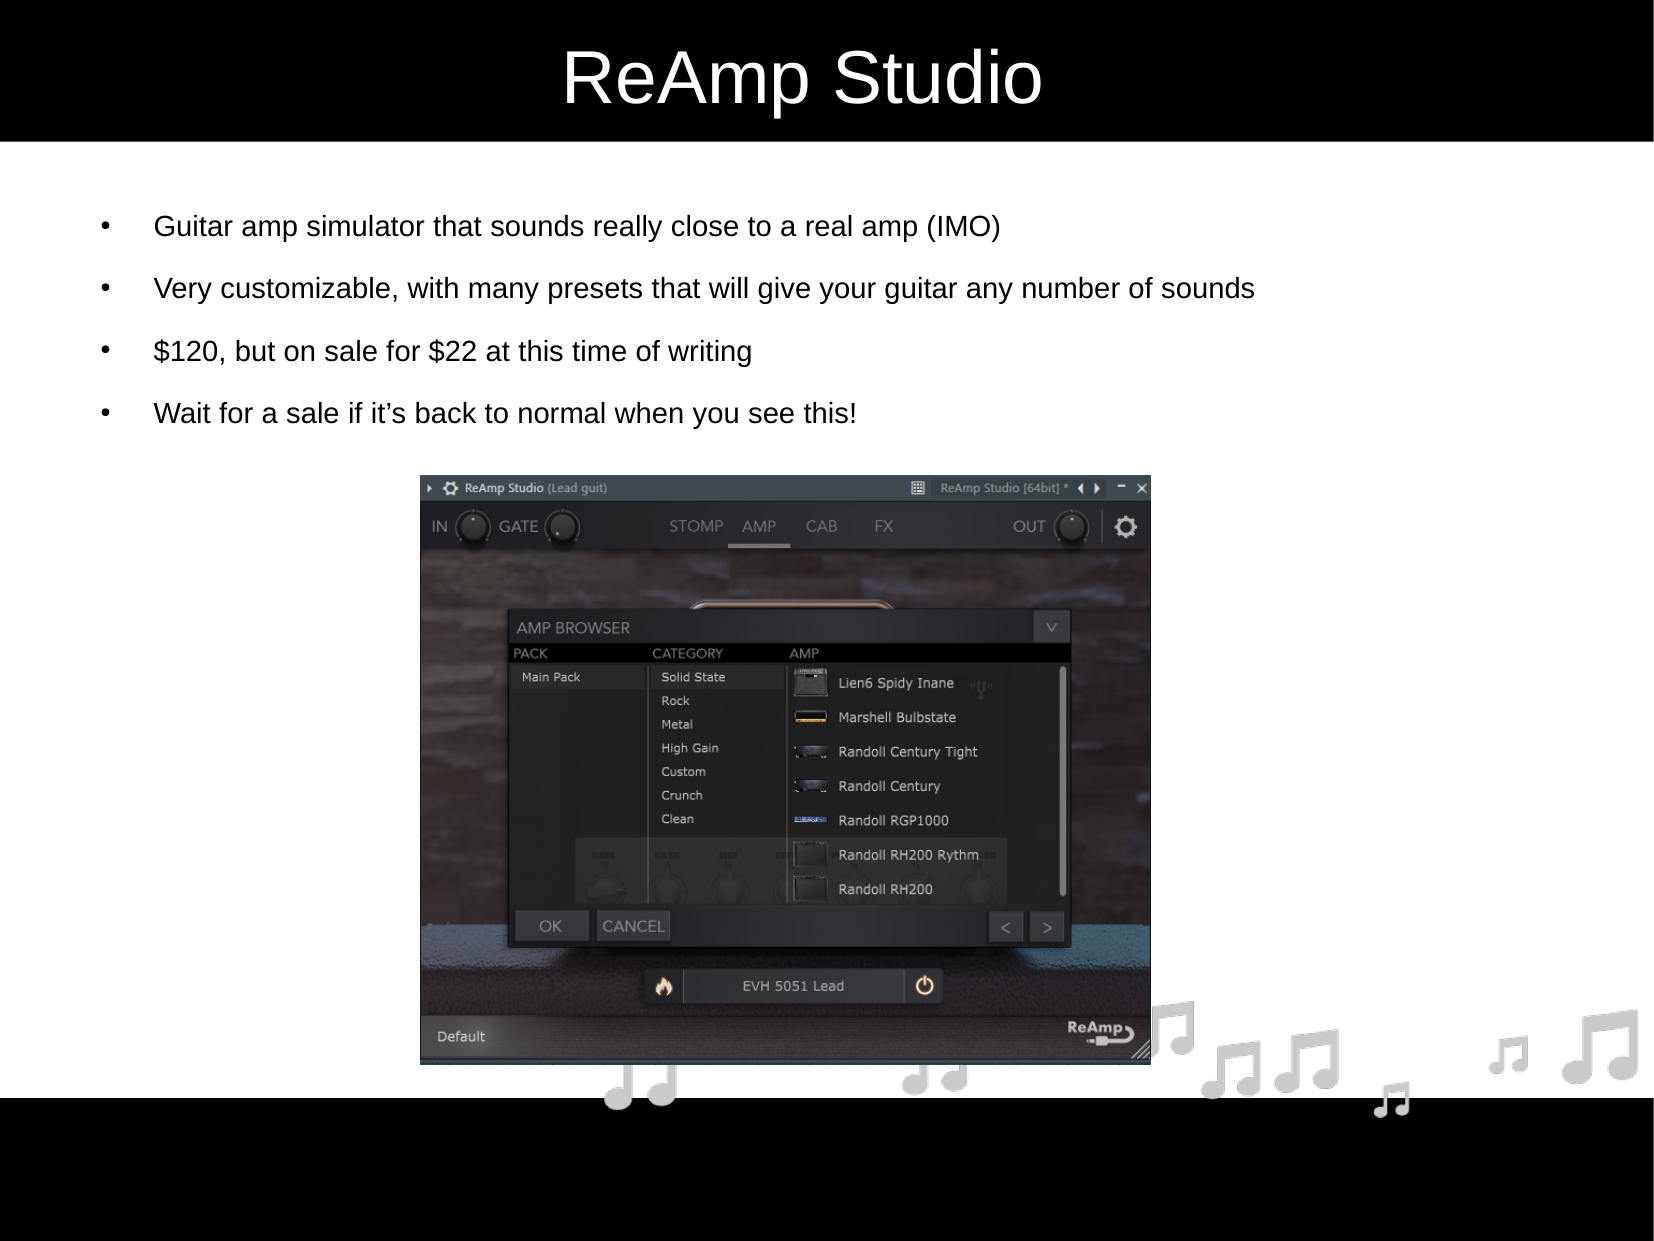

# ReAmp Studio
Guitar amp simulator that sounds really close to a real amp (IMO)
Very customizable, with many presets that will give your guitar any number of sounds
$120, but on sale for $22 at this time of writing
Wait for a sale if it’s back to normal when you see this!